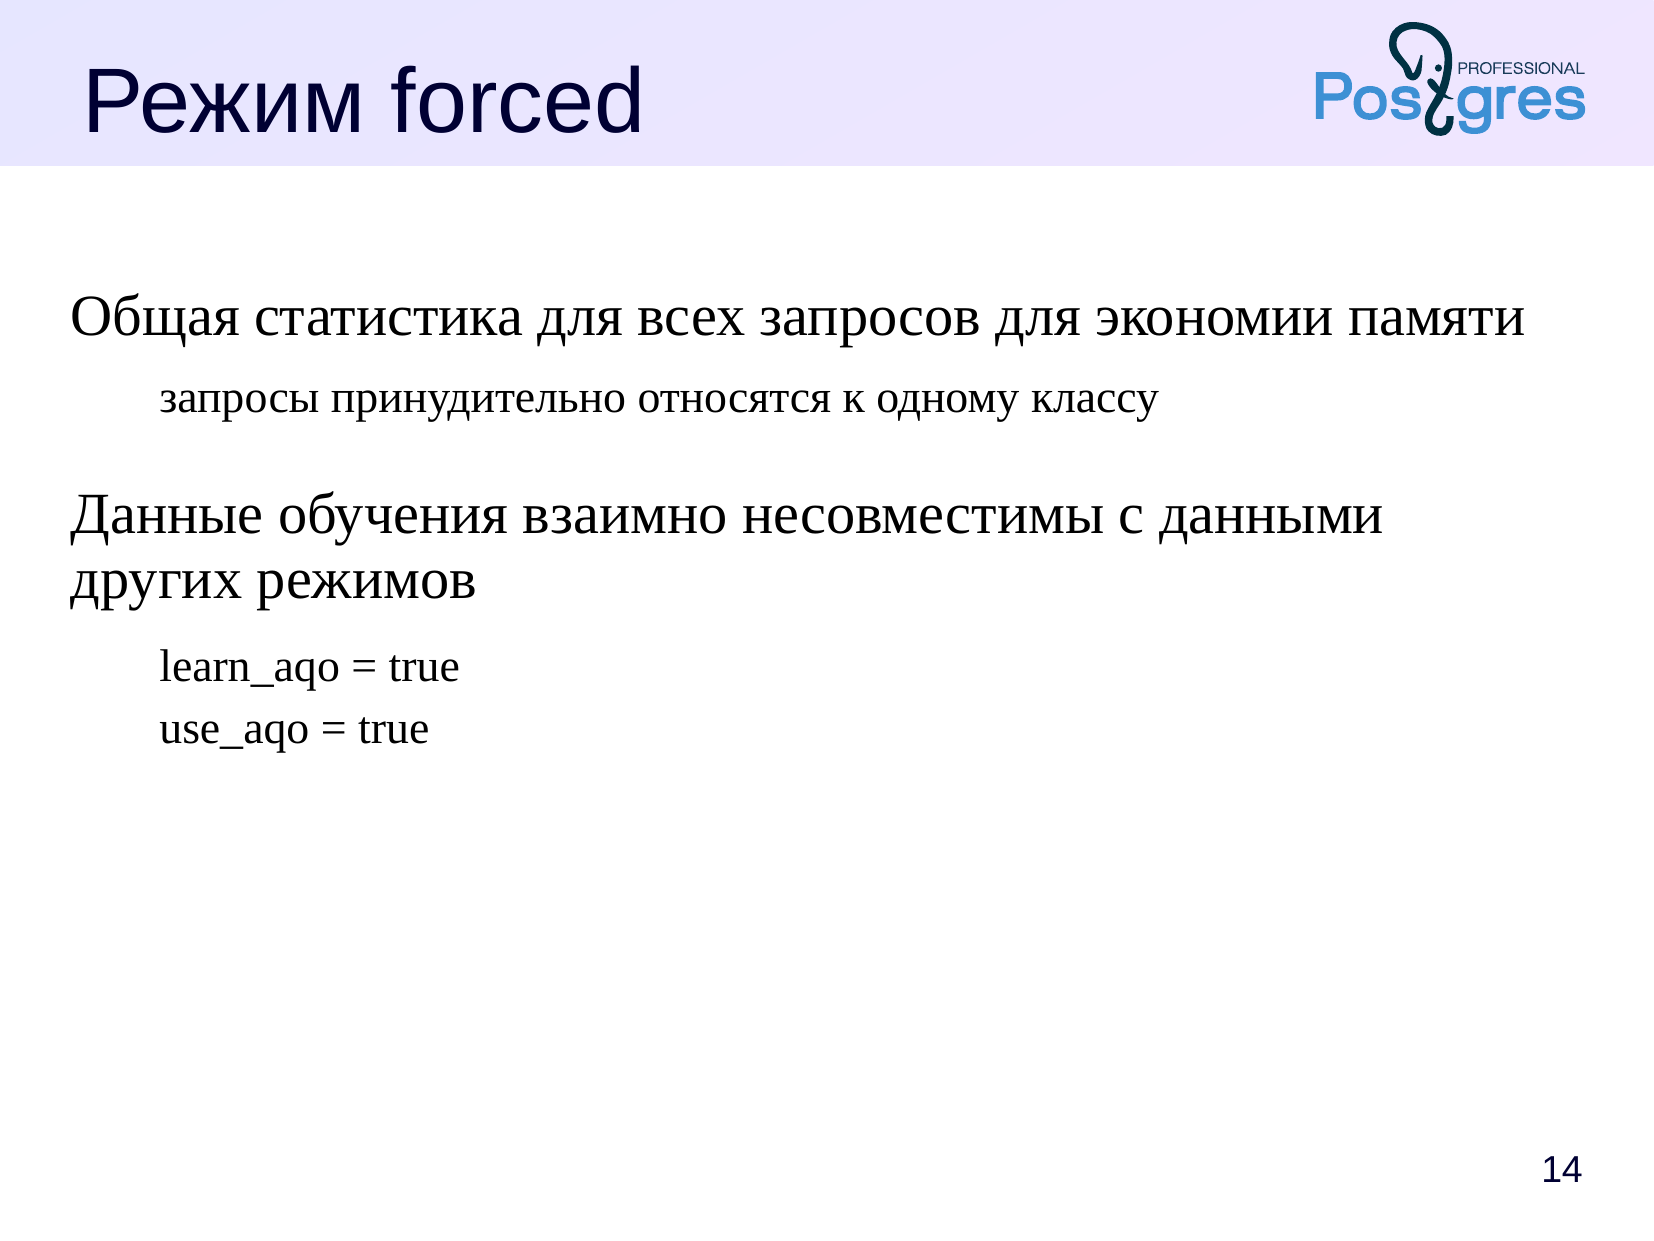

# Режим forced
Общая статистика для всех запросов для экономии памяти
запросы принудительно относятся к одному классу
Данные обучения взаимно несовместимы с данными
других режимов
learn_aqo = true
use_aqo = true